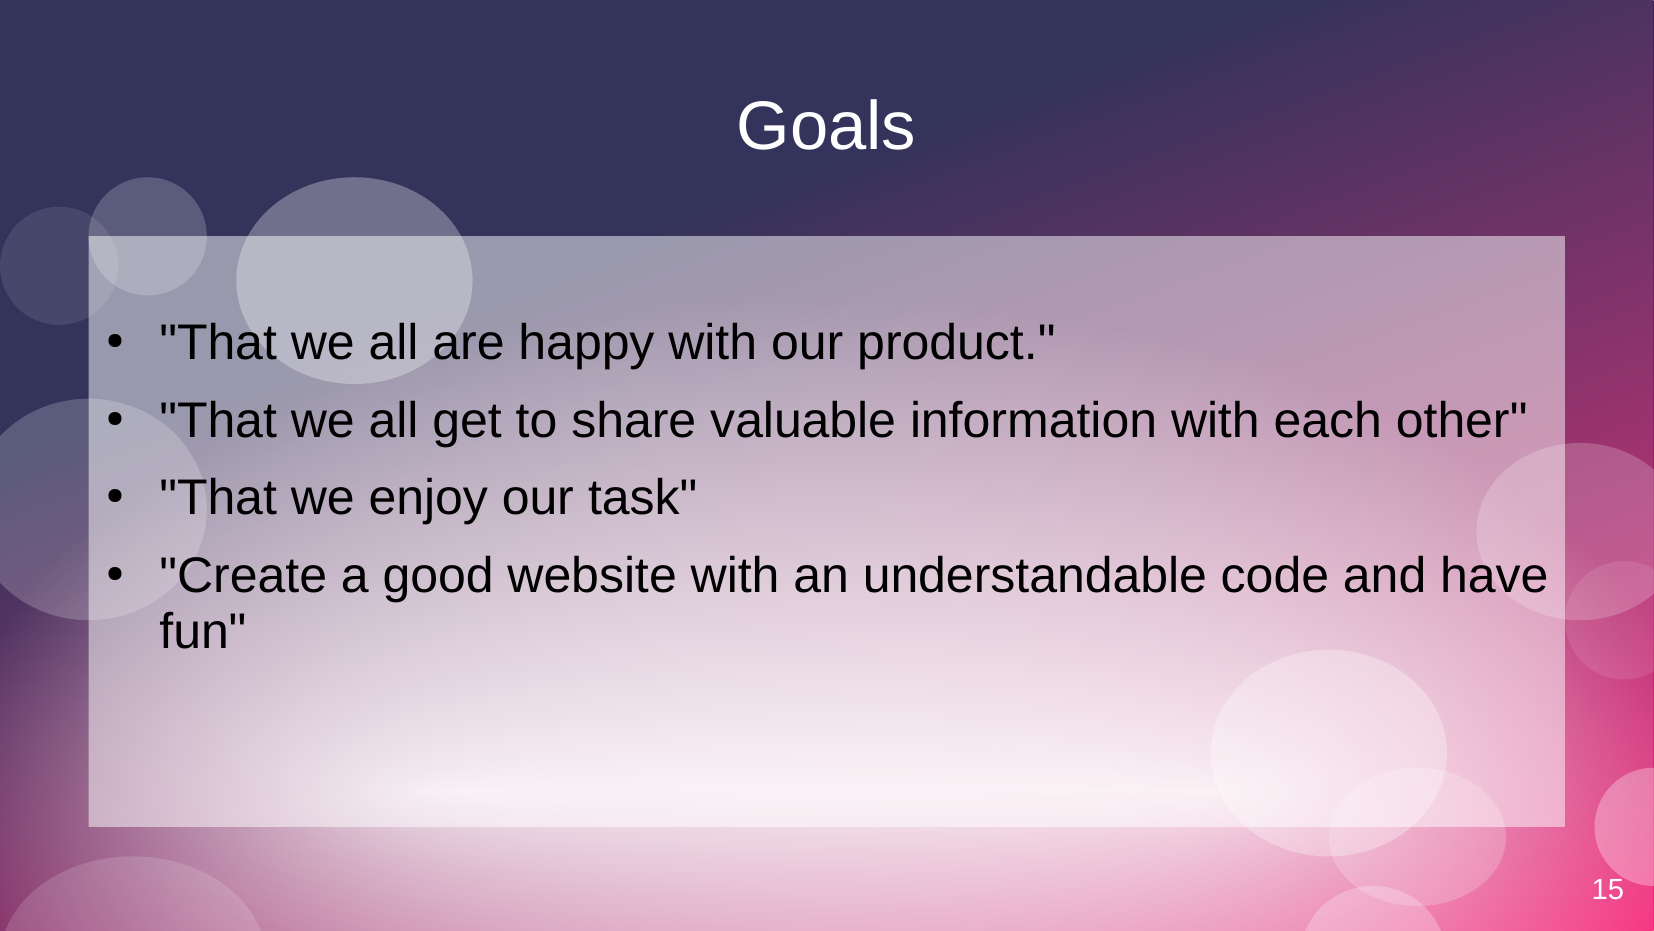

# Goals
"That we all are happy with our product."
"That we all get to share valuable information with each other"
"That we enjoy our task"
"Create a good website with an understandable code and have fun"